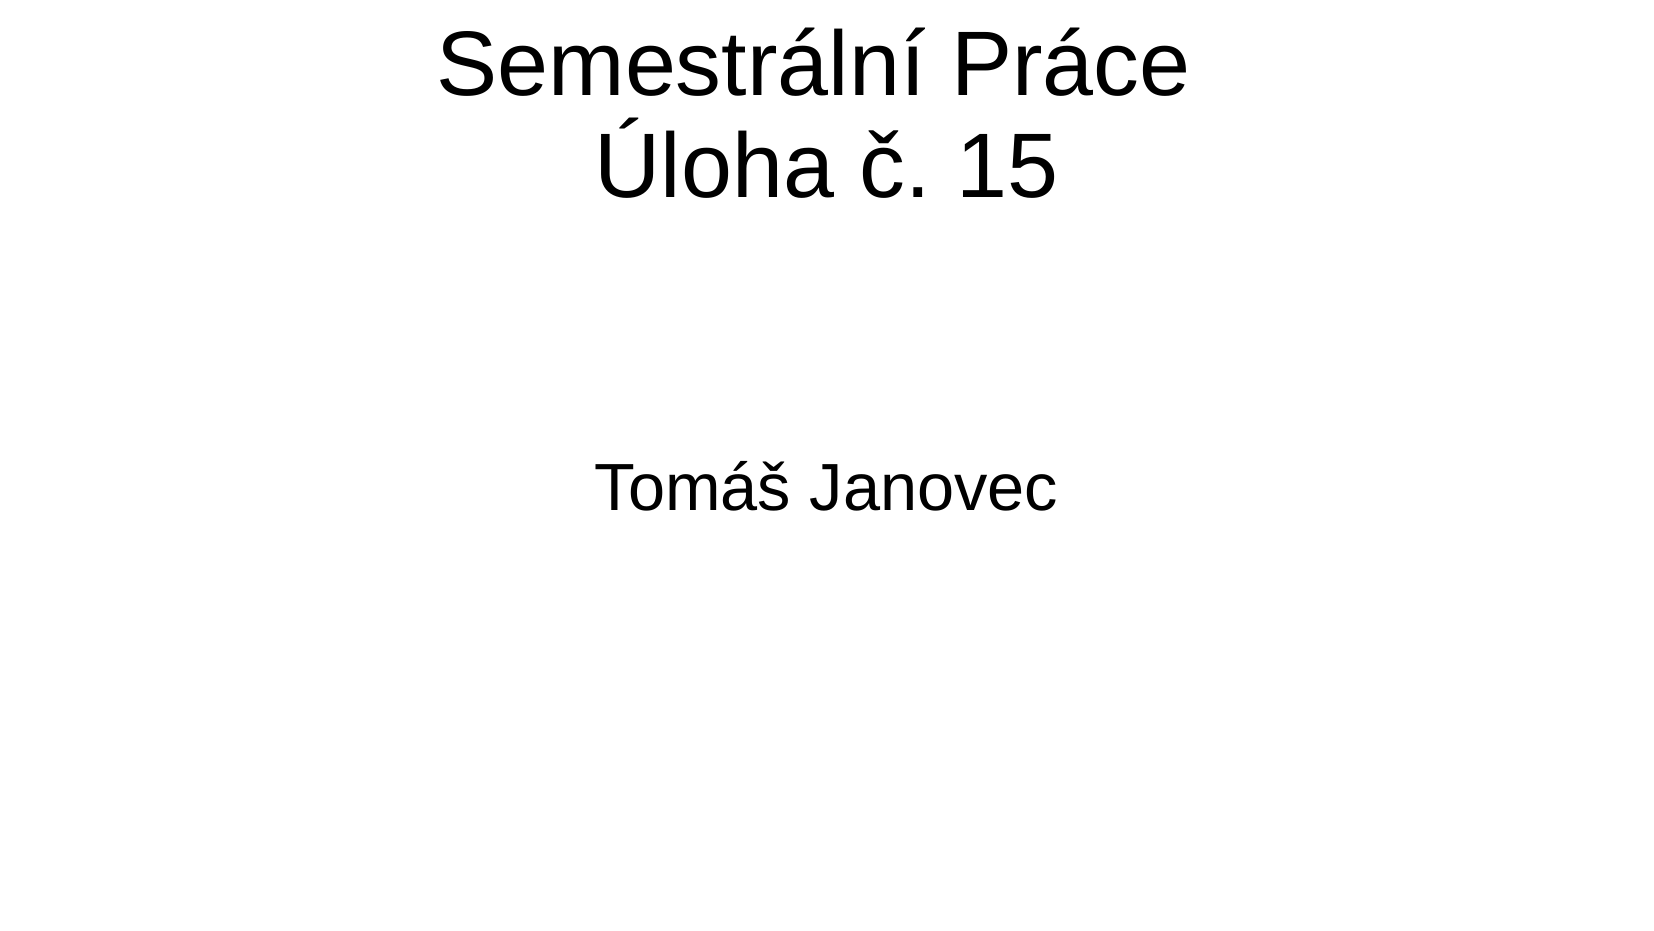

# Semestrální Práce Úloha č. 15
Tomáš Janovec